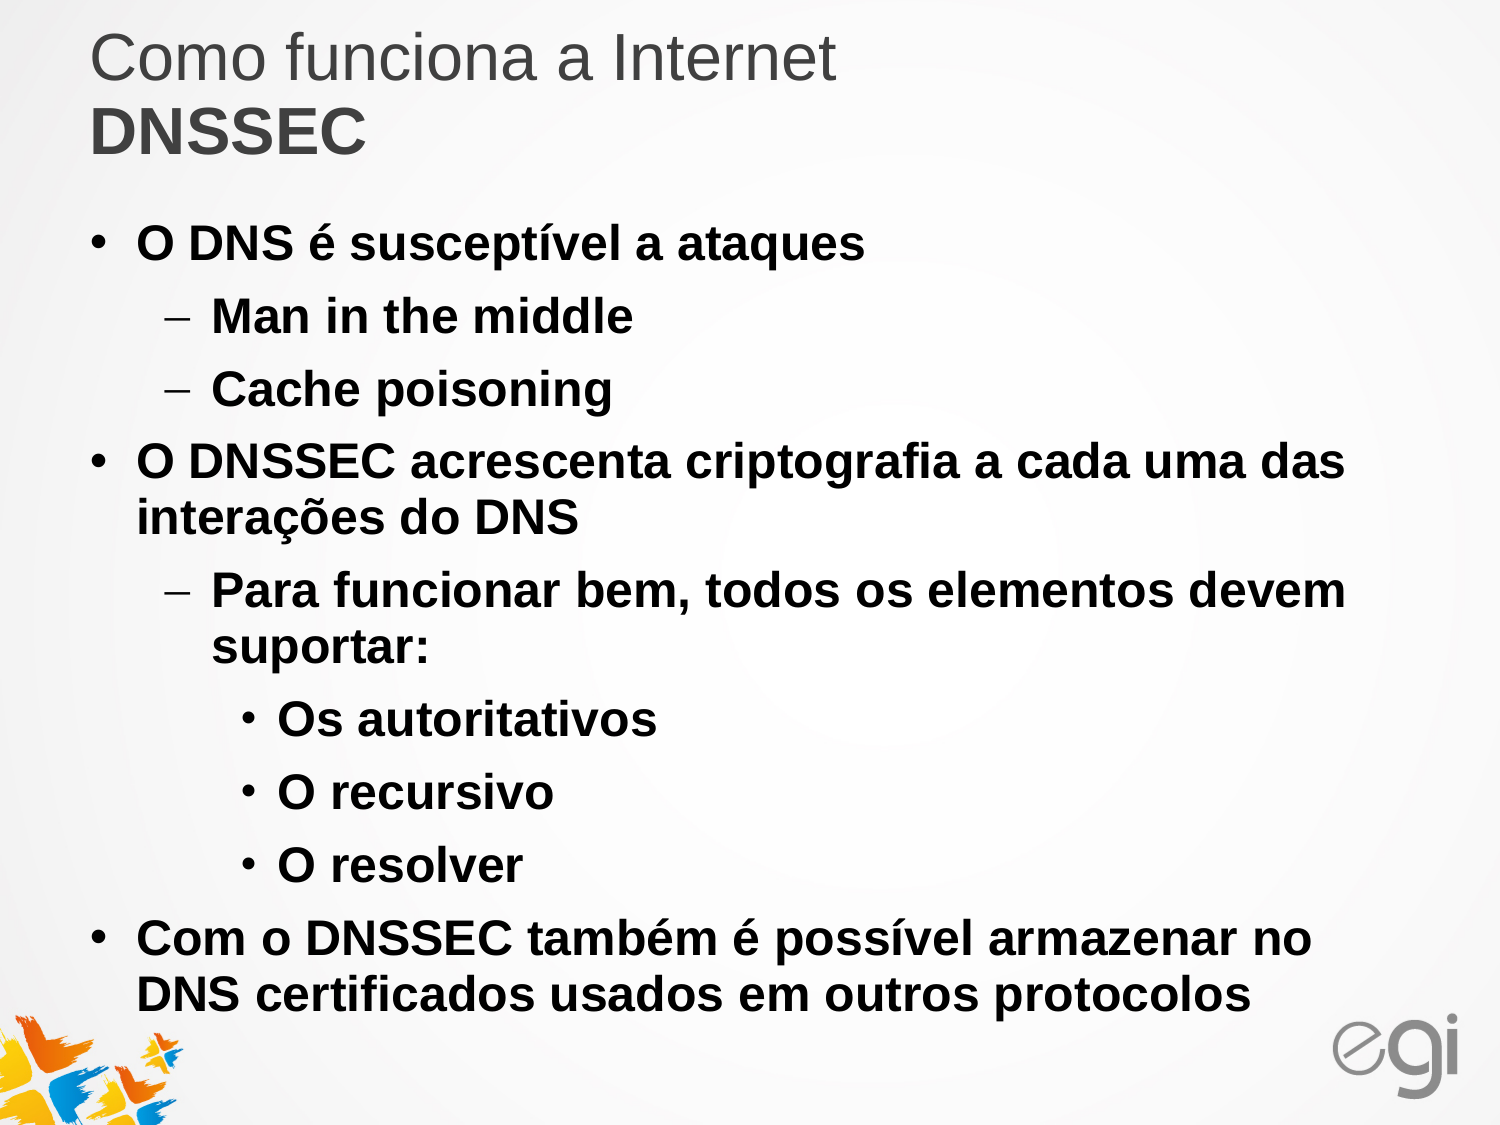

Como funciona a Internet
DNSSEC
O DNS é susceptível a ataques
Man in the middle
Cache poisoning
O DNSSEC acrescenta criptografia a cada uma das interações do DNS
Para funcionar bem, todos os elementos devem suportar:
Os autoritativos
O recursivo
O resolver
Com o DNSSEC também é possível armazenar no DNS certificados usados em outros protocolos